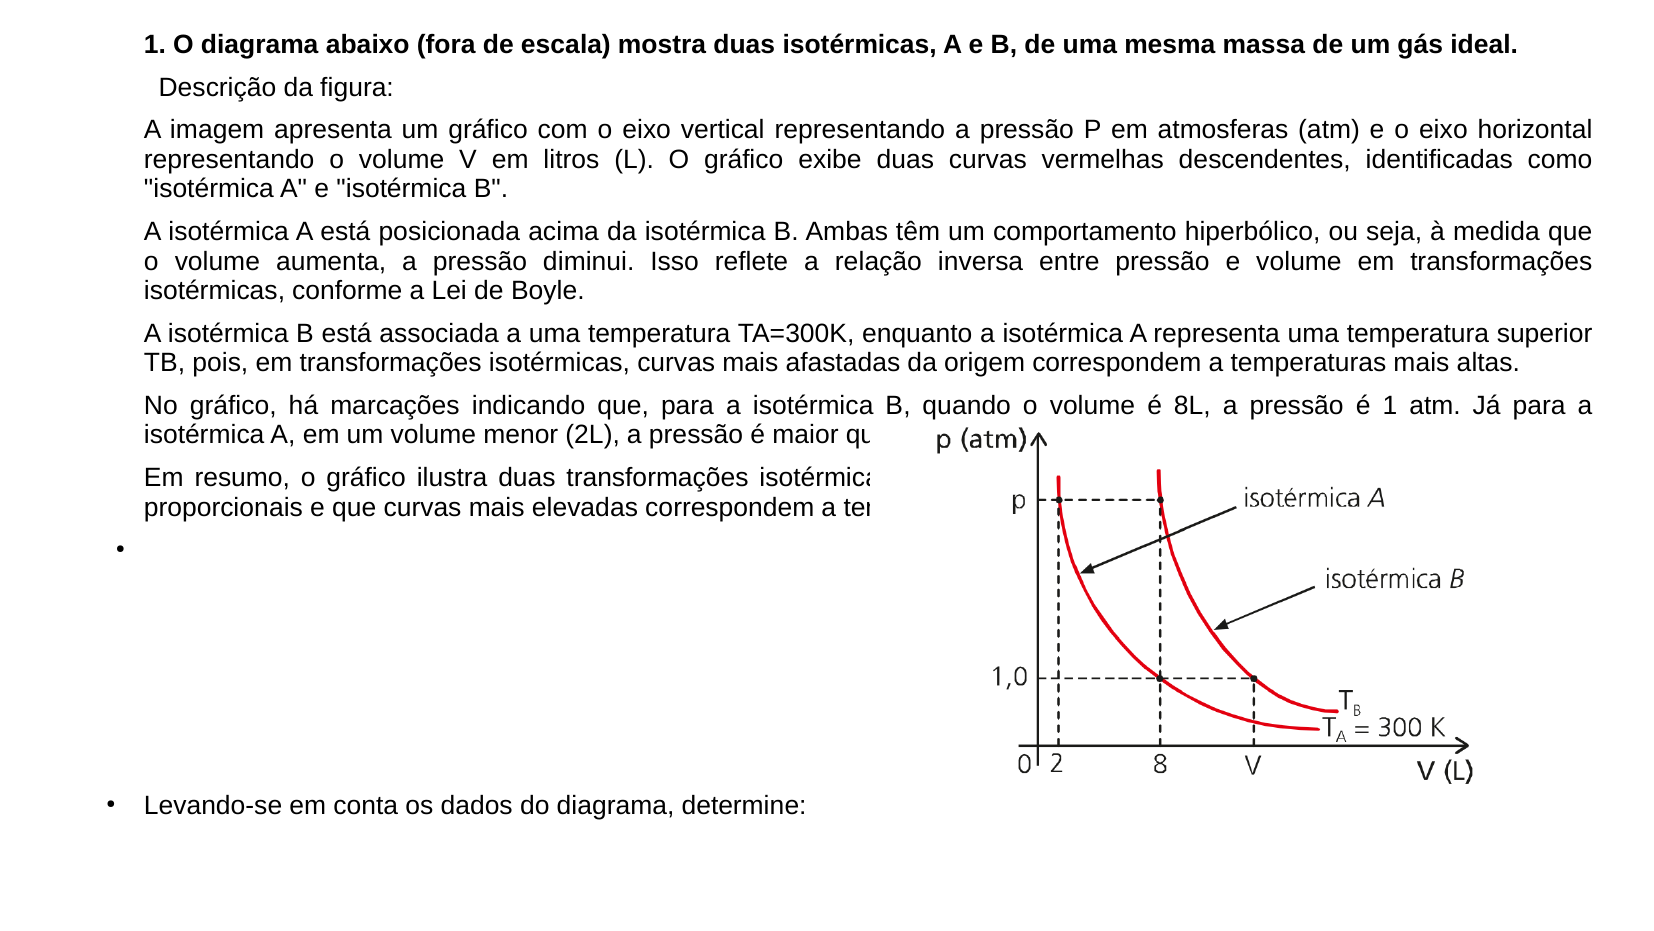

# 1. O diagrama abaixo (fora de escala) mostra duas isotérmicas, A e B, de uma mesma massa de um gás ideal.
 Descrição da figura:
A imagem apresenta um gráfico com o eixo vertical representando a pressão P em atmosferas (atm) e o eixo horizontal representando o volume V em litros (L). O gráfico exibe duas curvas vermelhas descendentes, identificadas como "isotérmica A" e "isotérmica B".
A isotérmica A está posicionada acima da isotérmica B. Ambas têm um comportamento hiperbólico, ou seja, à medida que o volume aumenta, a pressão diminui. Isso reflete a relação inversa entre pressão e volume em transformações isotérmicas, conforme a Lei de Boyle.
A isotérmica B está associada a uma temperatura TA=300K, enquanto a isotérmica A representa uma temperatura superior TB​, pois, em transformações isotérmicas, curvas mais afastadas da origem correspondem a temperaturas mais altas.
No gráfico, há marcações indicando que, para a isotérmica B, quando o volume é 8L, a pressão é 1 atm. Já para a isotérmica A, em um volume menor (2L), a pressão é maior que 1 atm.
Em resumo, o gráfico ilustra duas transformações isotérmicas, mostrando que a pressão e o volume são inversamente proporcionais e que curvas mais elevadas correspondem a temperaturas mais altas.
Levando-se em conta os dados do diagrama, determine: